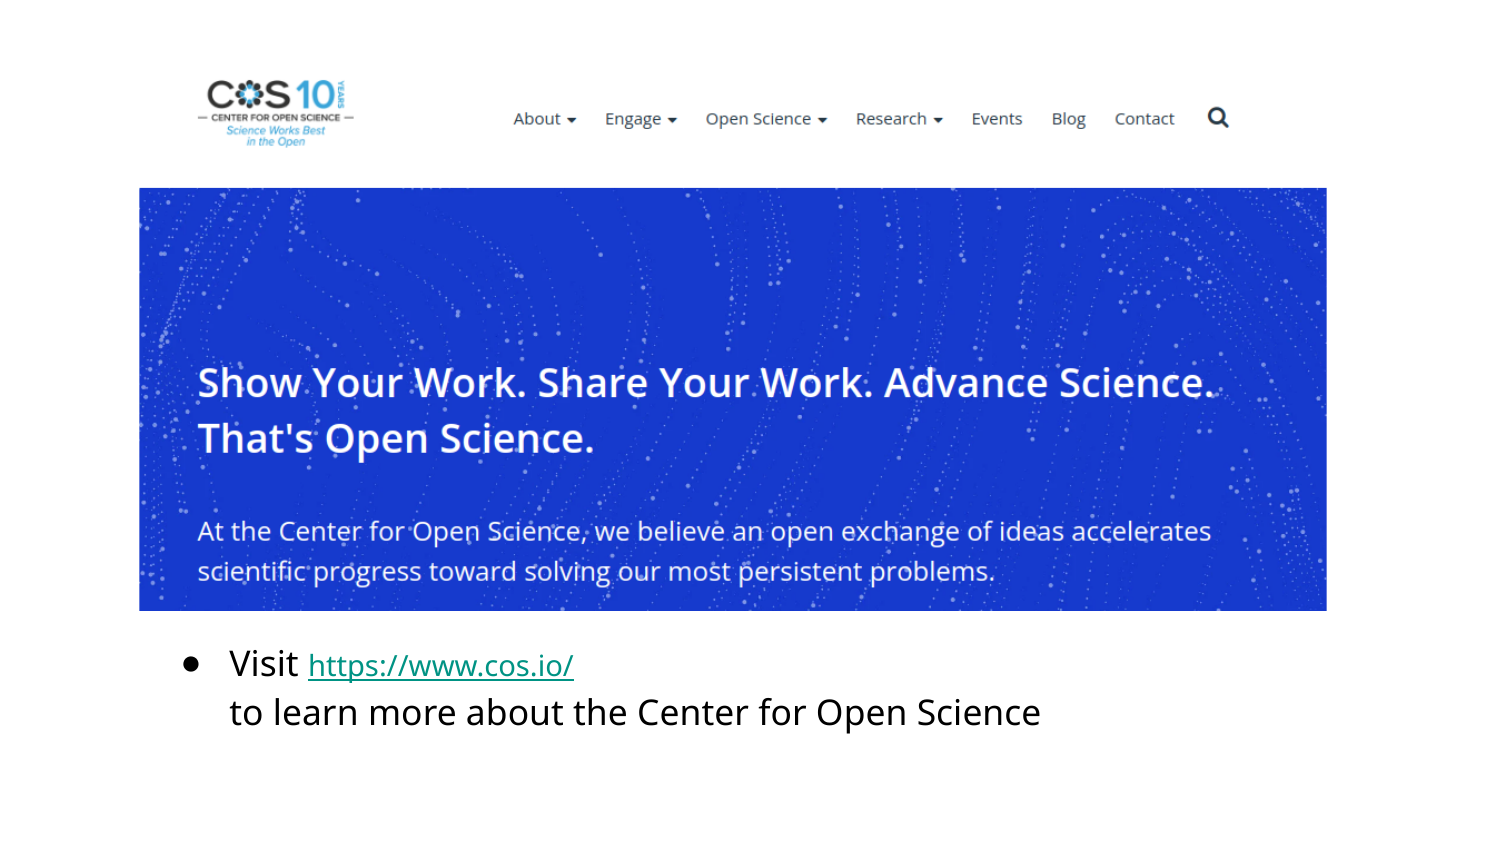

Visit https://www.cos.io/
to learn more about the Center for Open Science